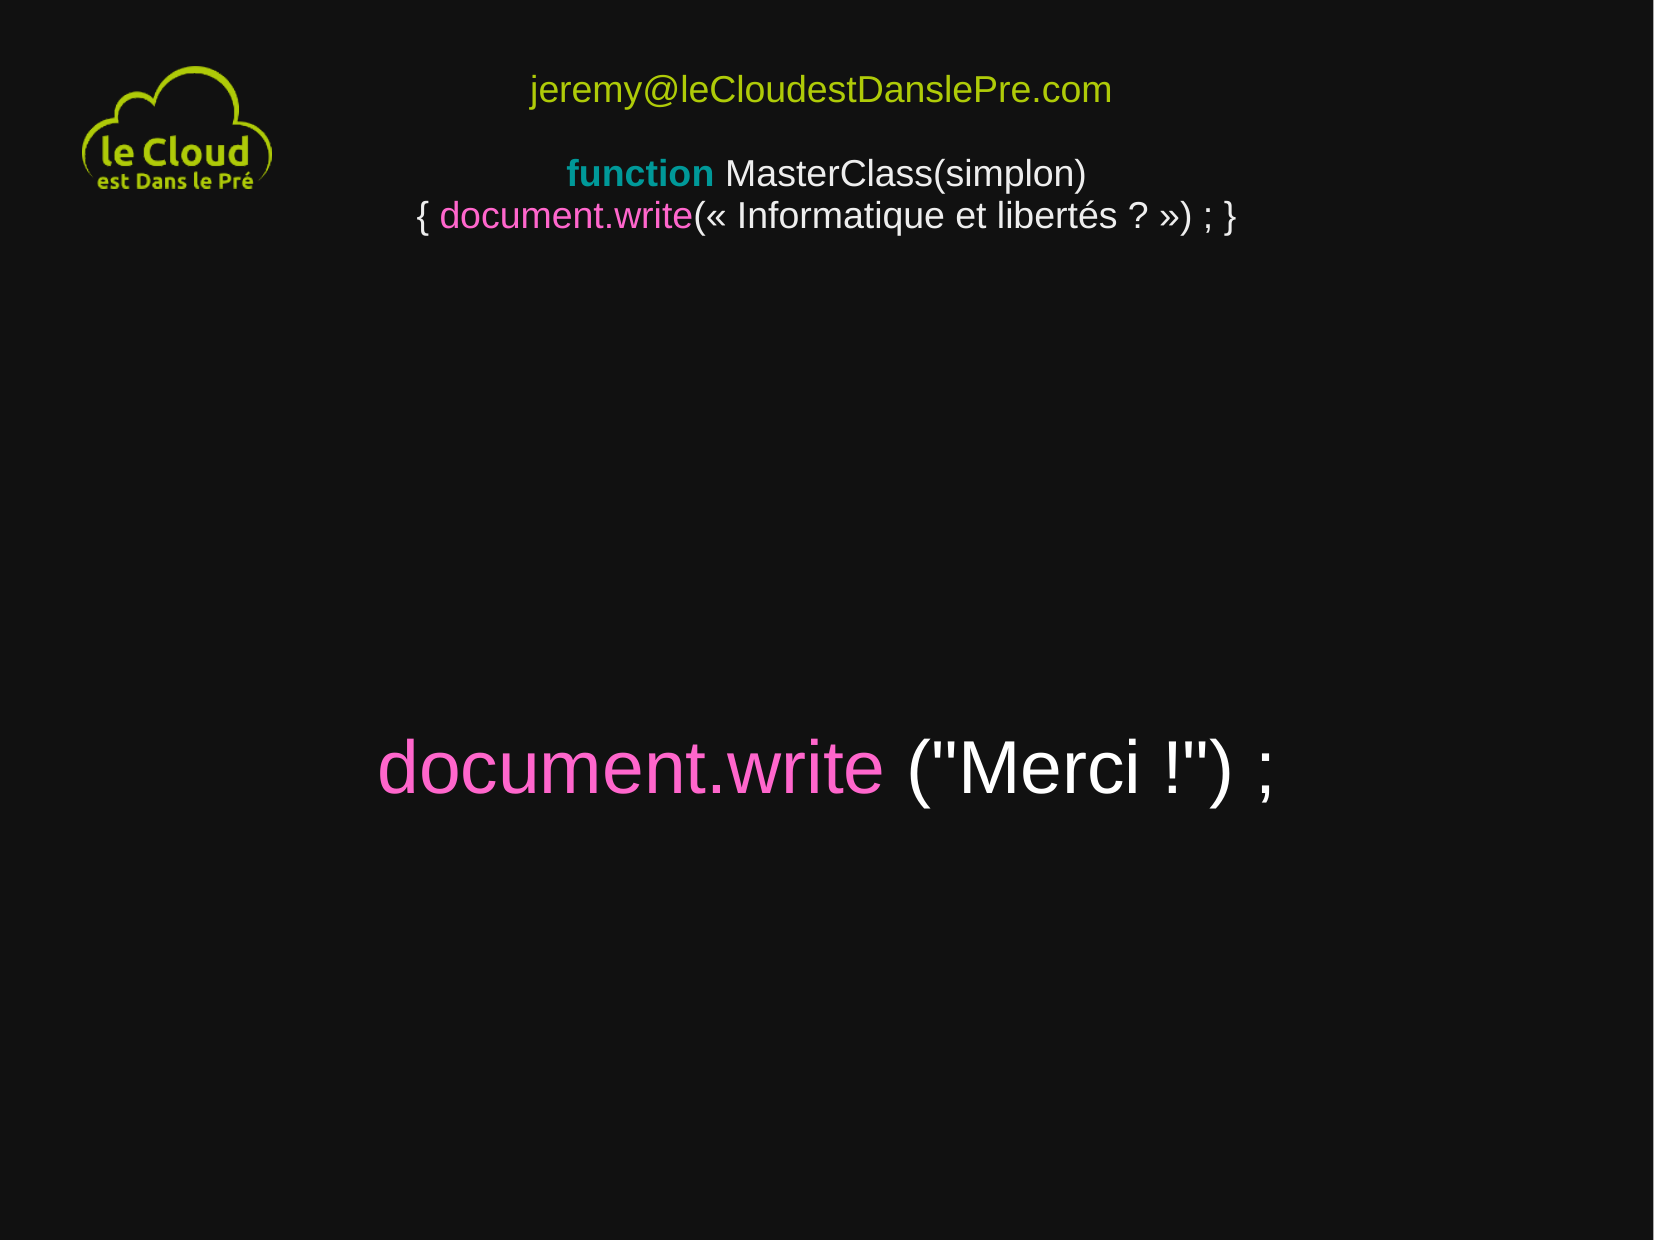

# jeremy@leCloudestDanslePre.com function MasterClass(simplon) { document.write(« Informatique et libertés ? ») ; }
document.write ("Merci !") ;